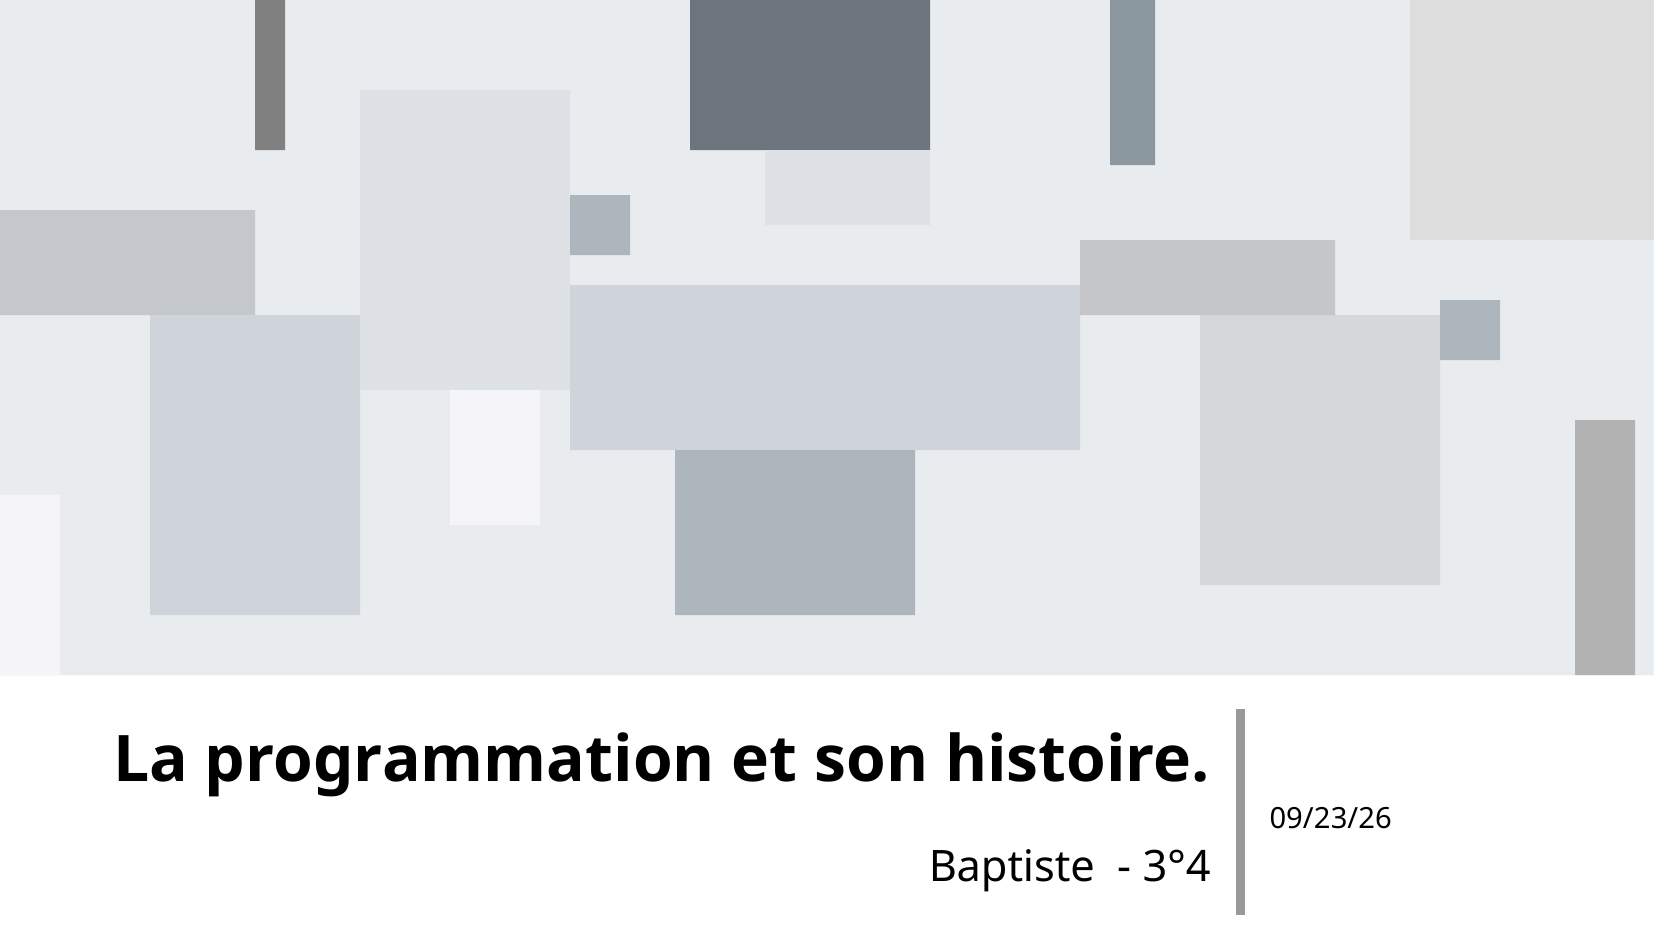

# La programmation et son histoire.
Baptiste - 3°4